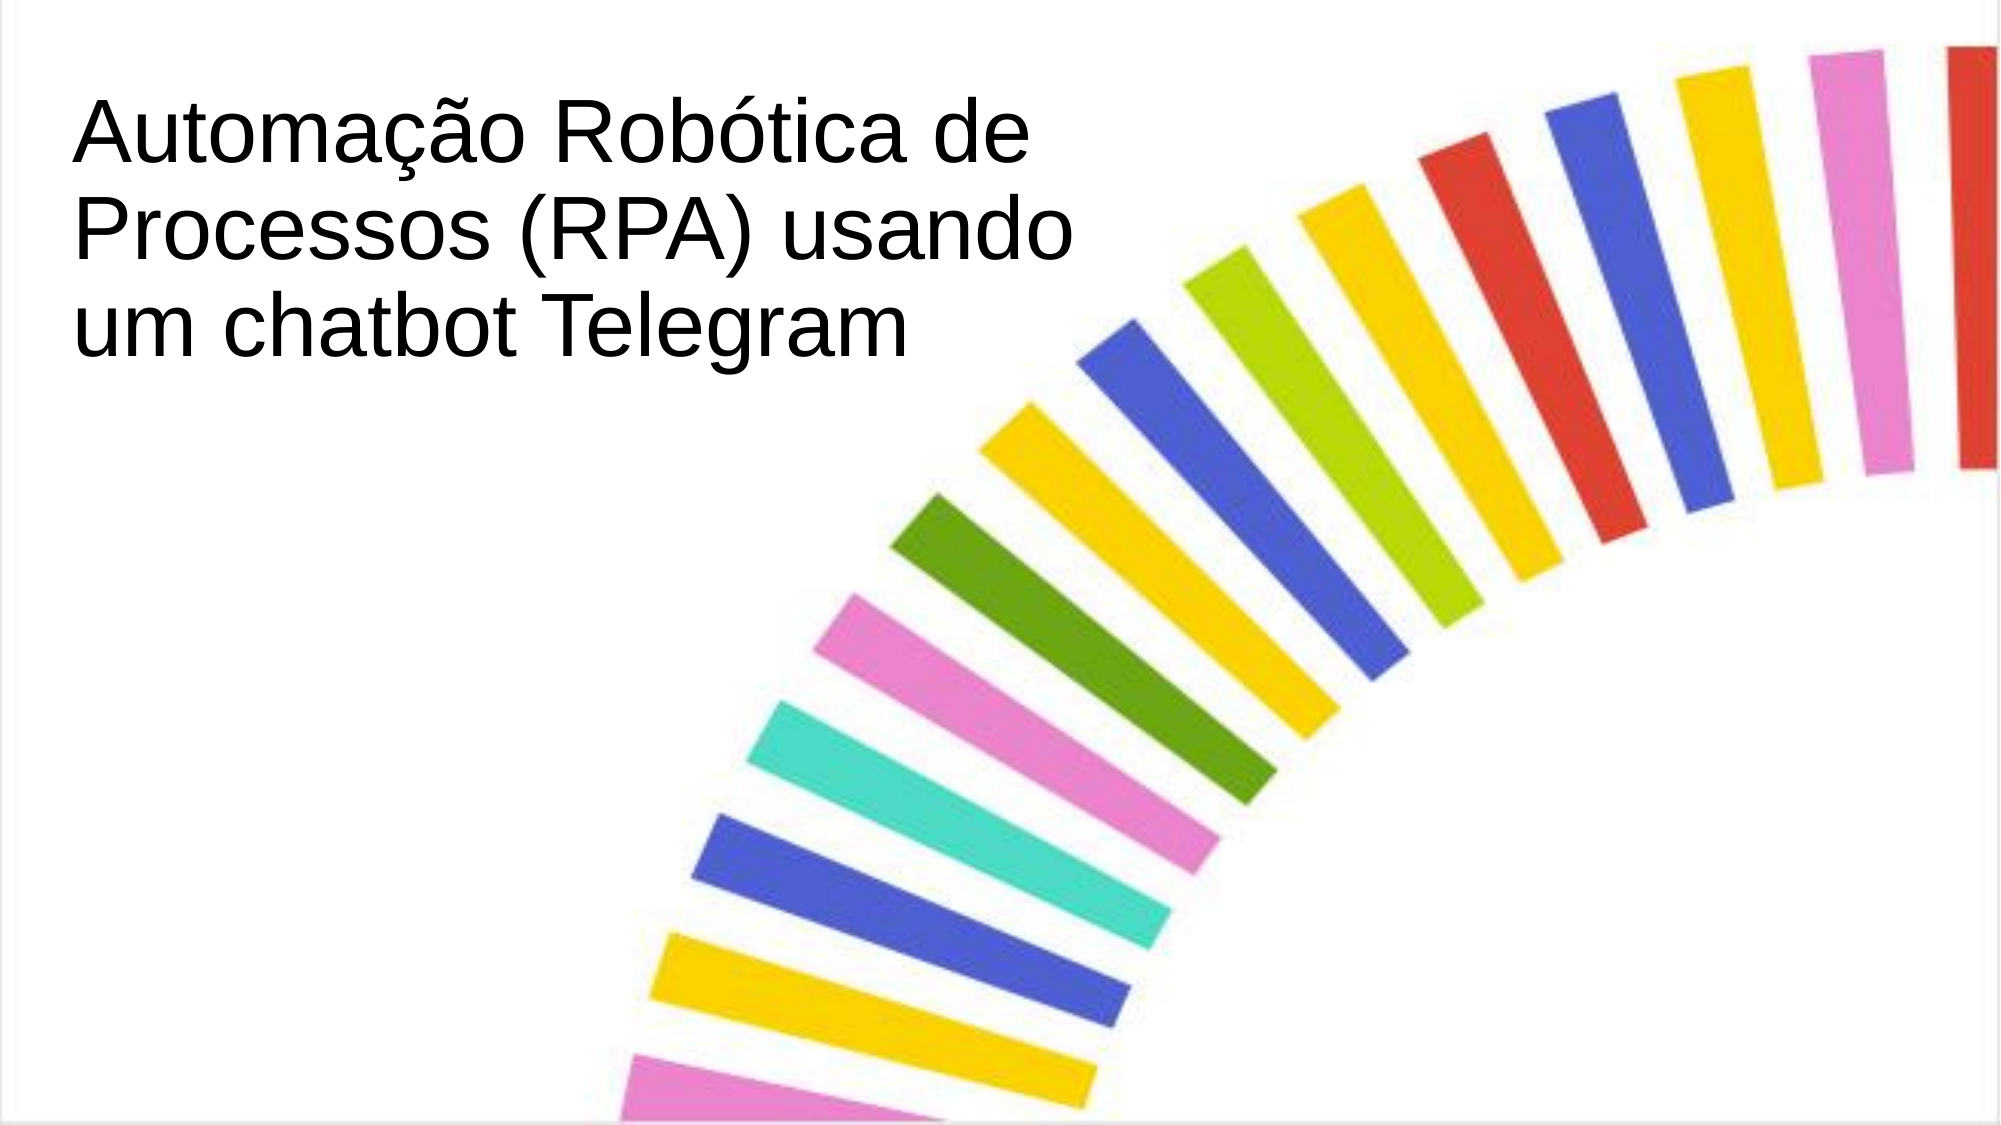

# Automação Robótica de Processos (RPA) usando um chatbot Telegram